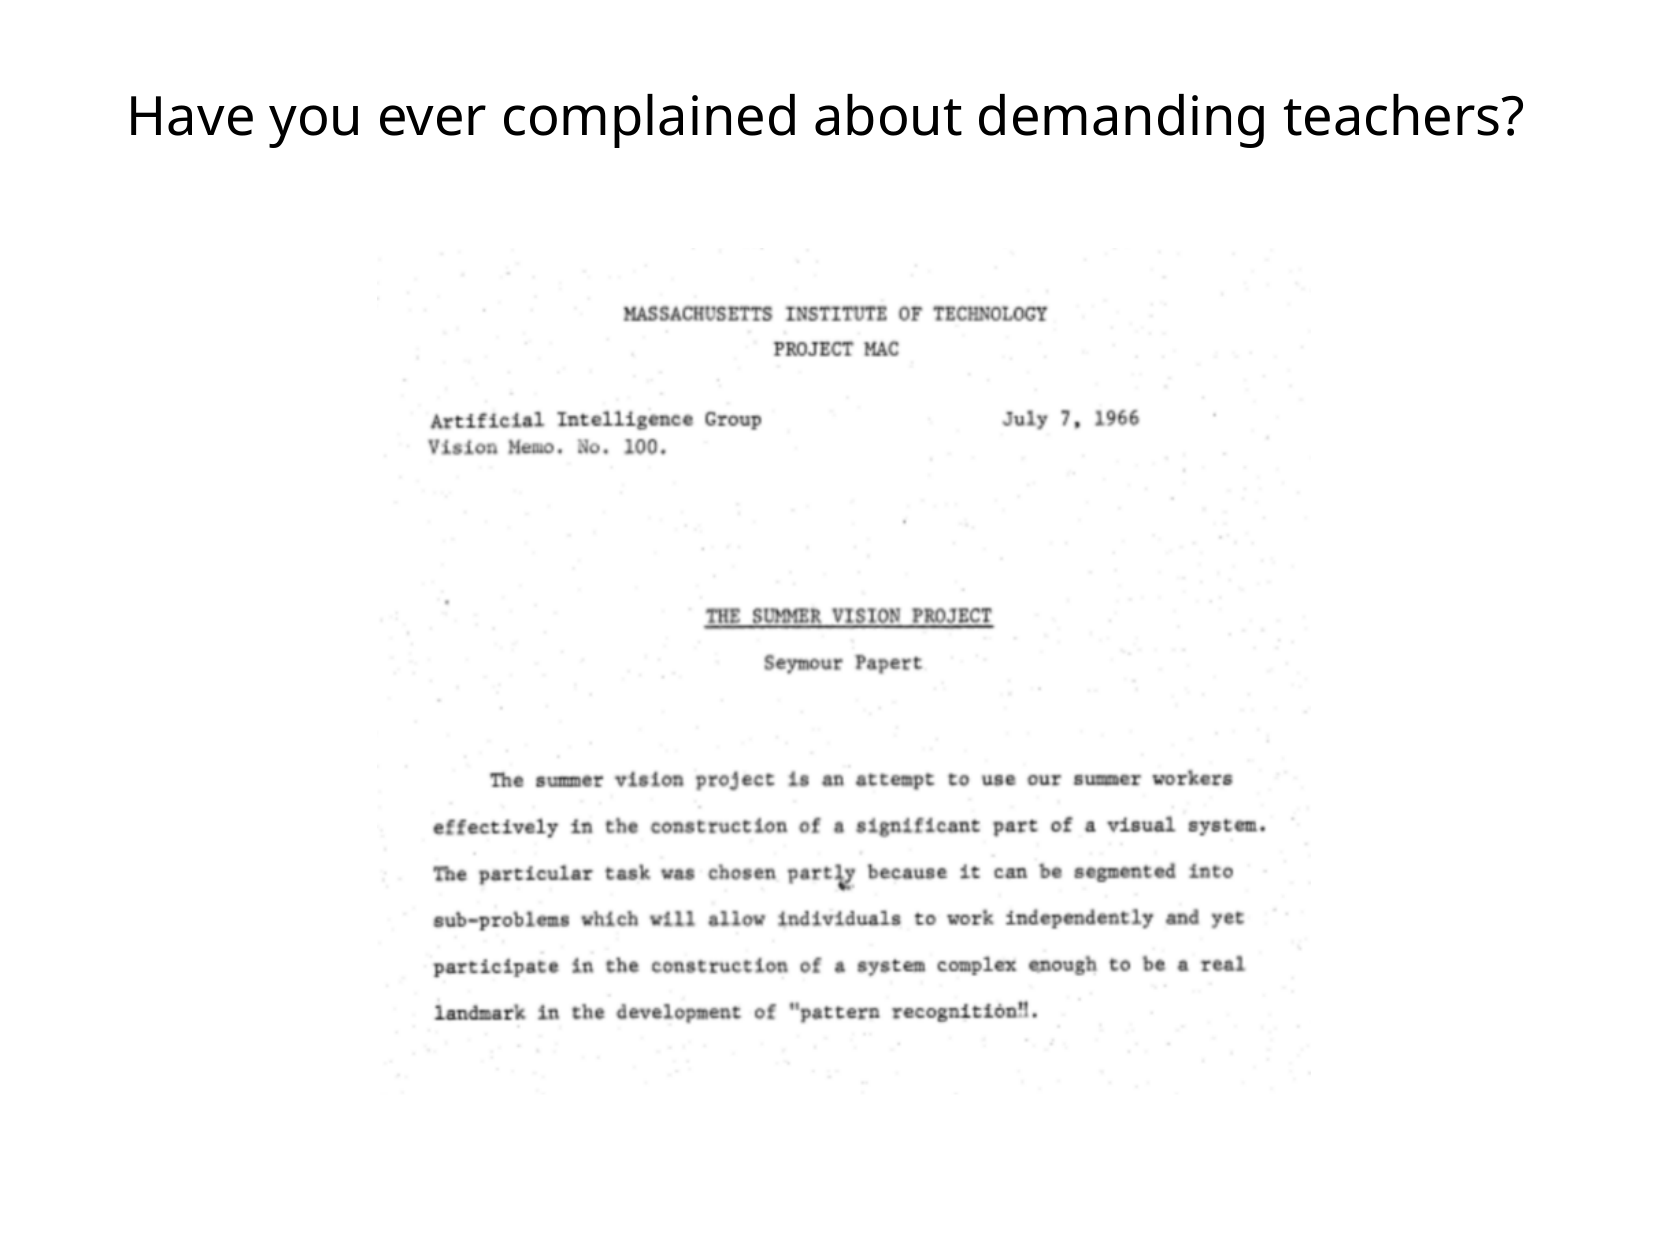

# Have you ever complained about demanding teachers?